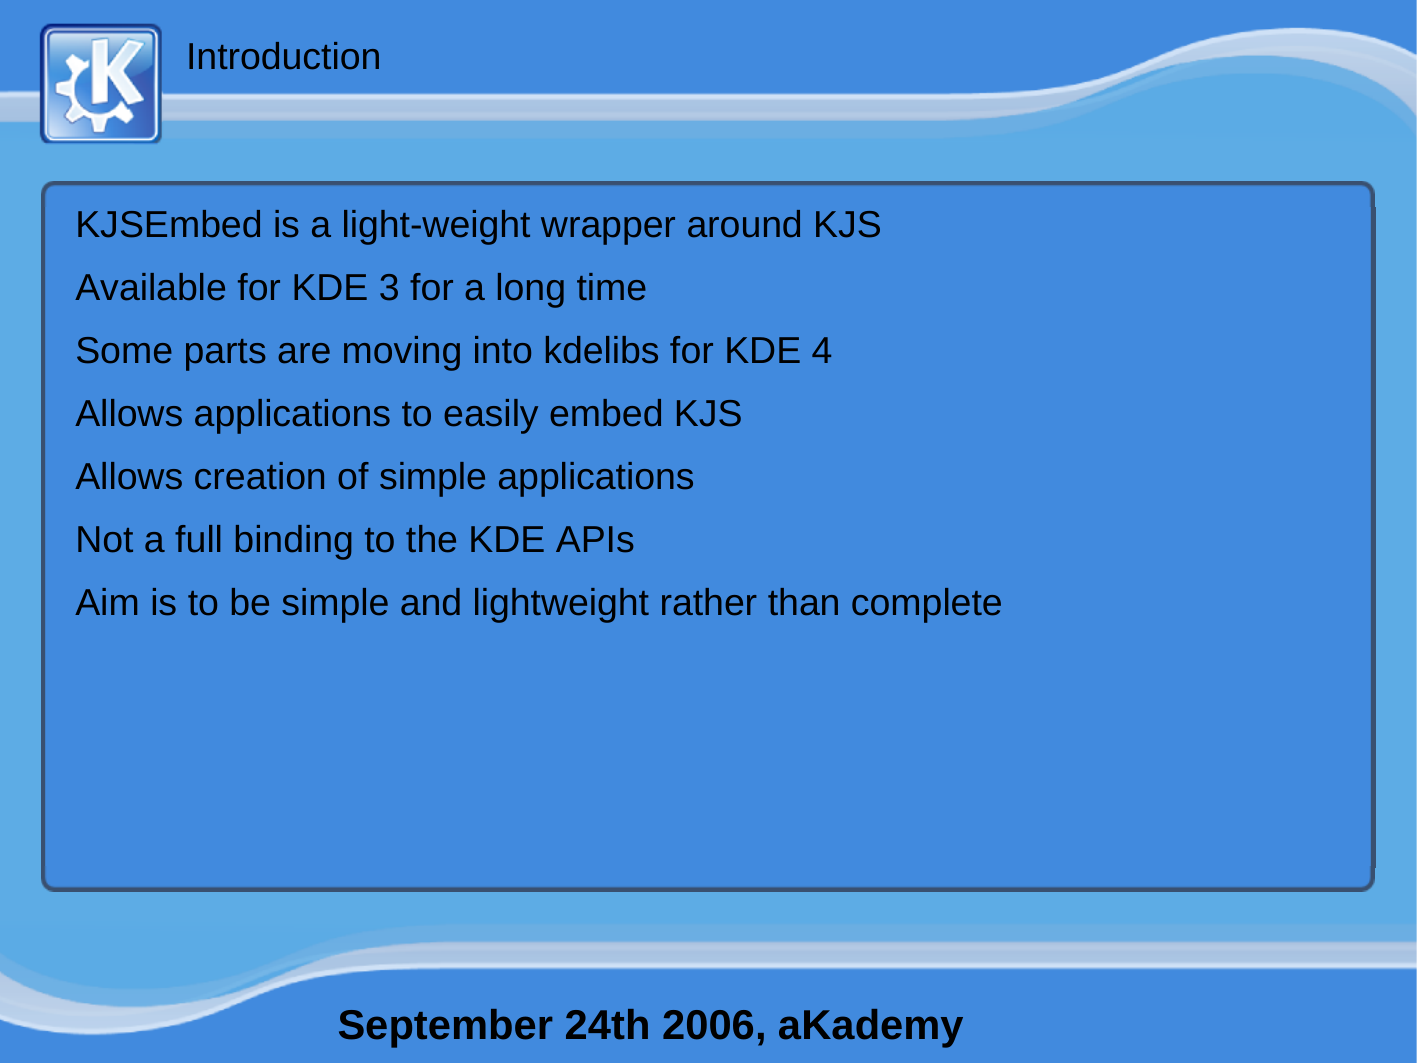

Introduction
 KJSEmbed is a light-weight wrapper around KJS
 Available for KDE 3 for a long time
 Some parts are moving into kdelibs for KDE 4
 Allows applications to easily embed KJS
 Allows creation of simple applications
 Not a full binding to the KDE APIs
 Aim is to be simple and lightweight rather than complete